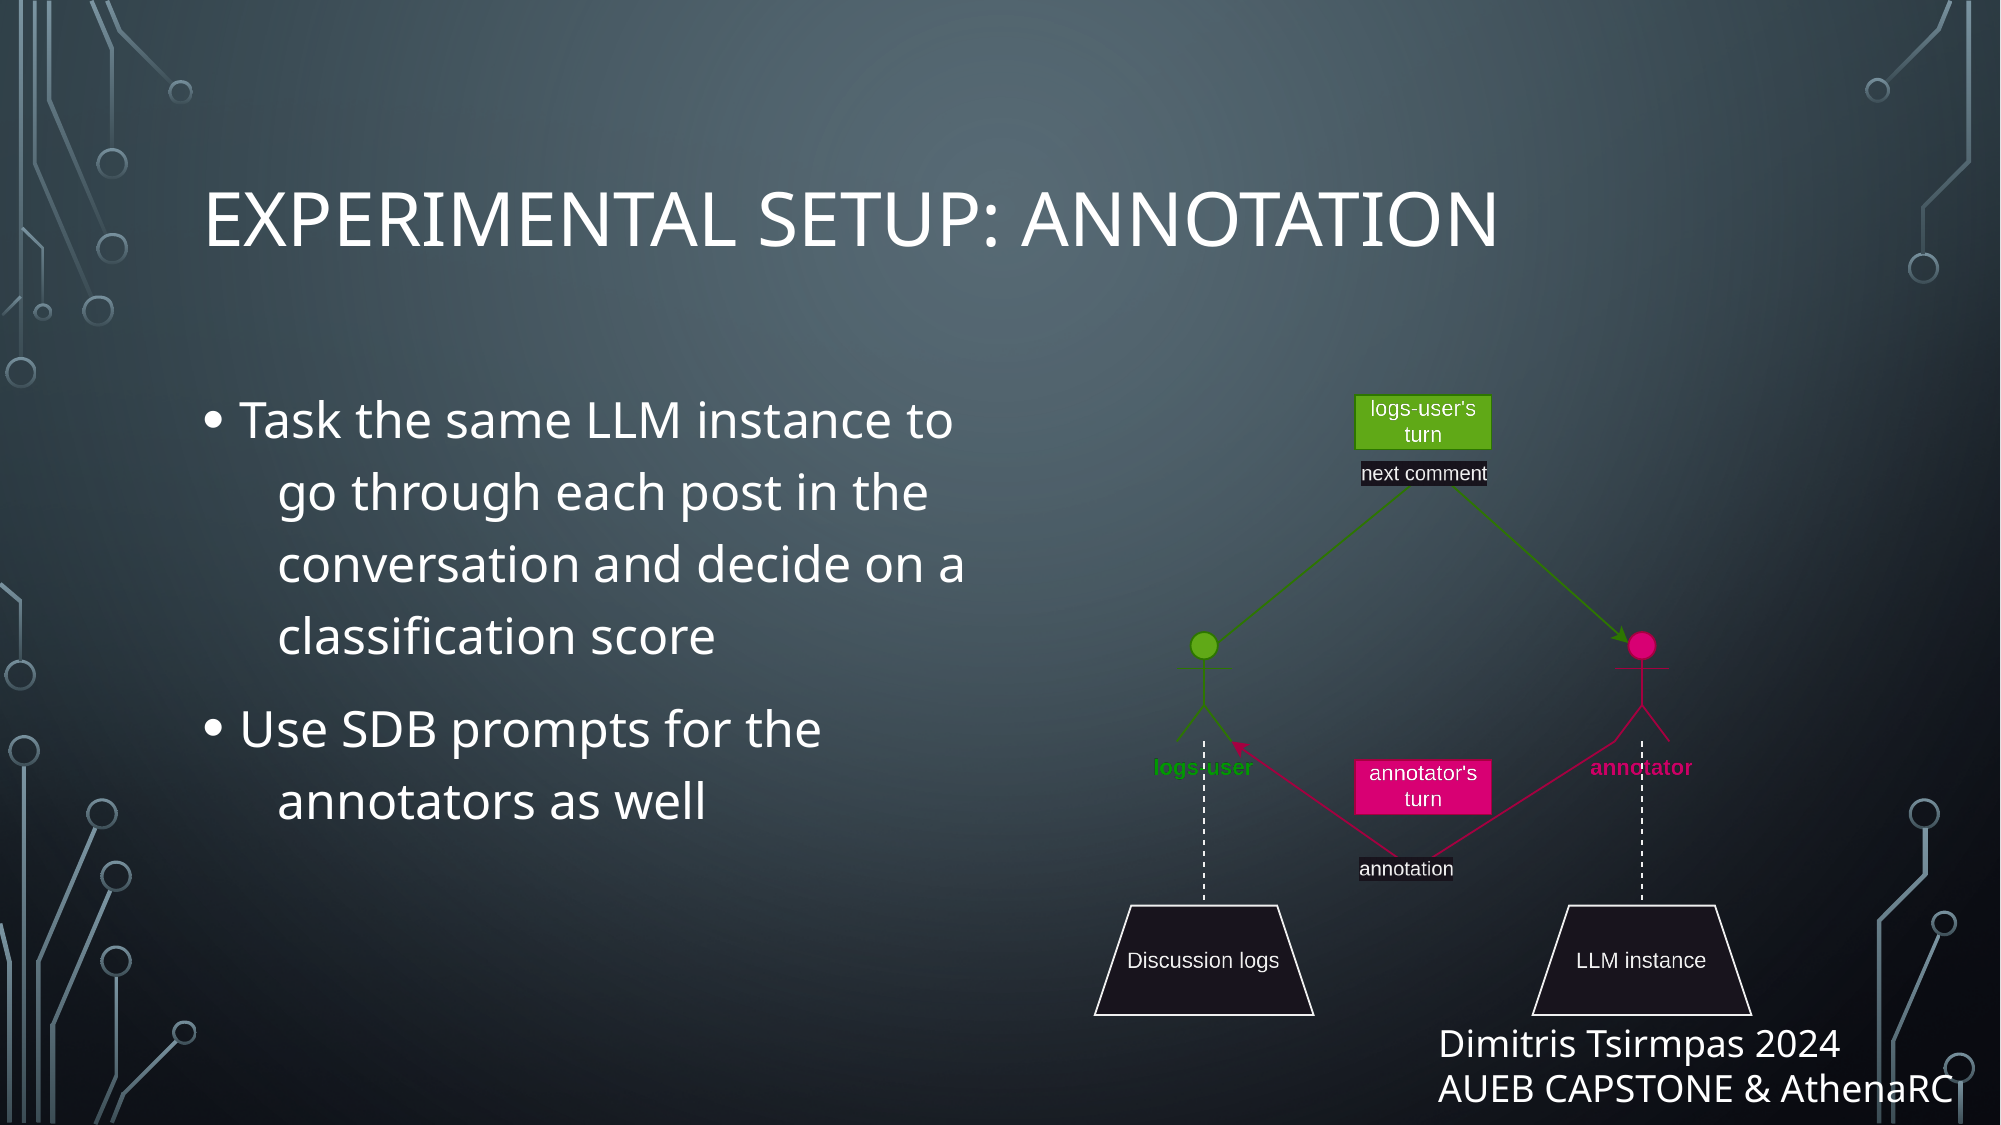

# Experimental SETUP: ANNOTATION
Task the same LLM instance to go through each post in the conversation and decide on a classification score
Use SDB prompts for the annotators as well
Dimitris Tsirmpas 2024
AUEB CAPSTONE & AthenaRC